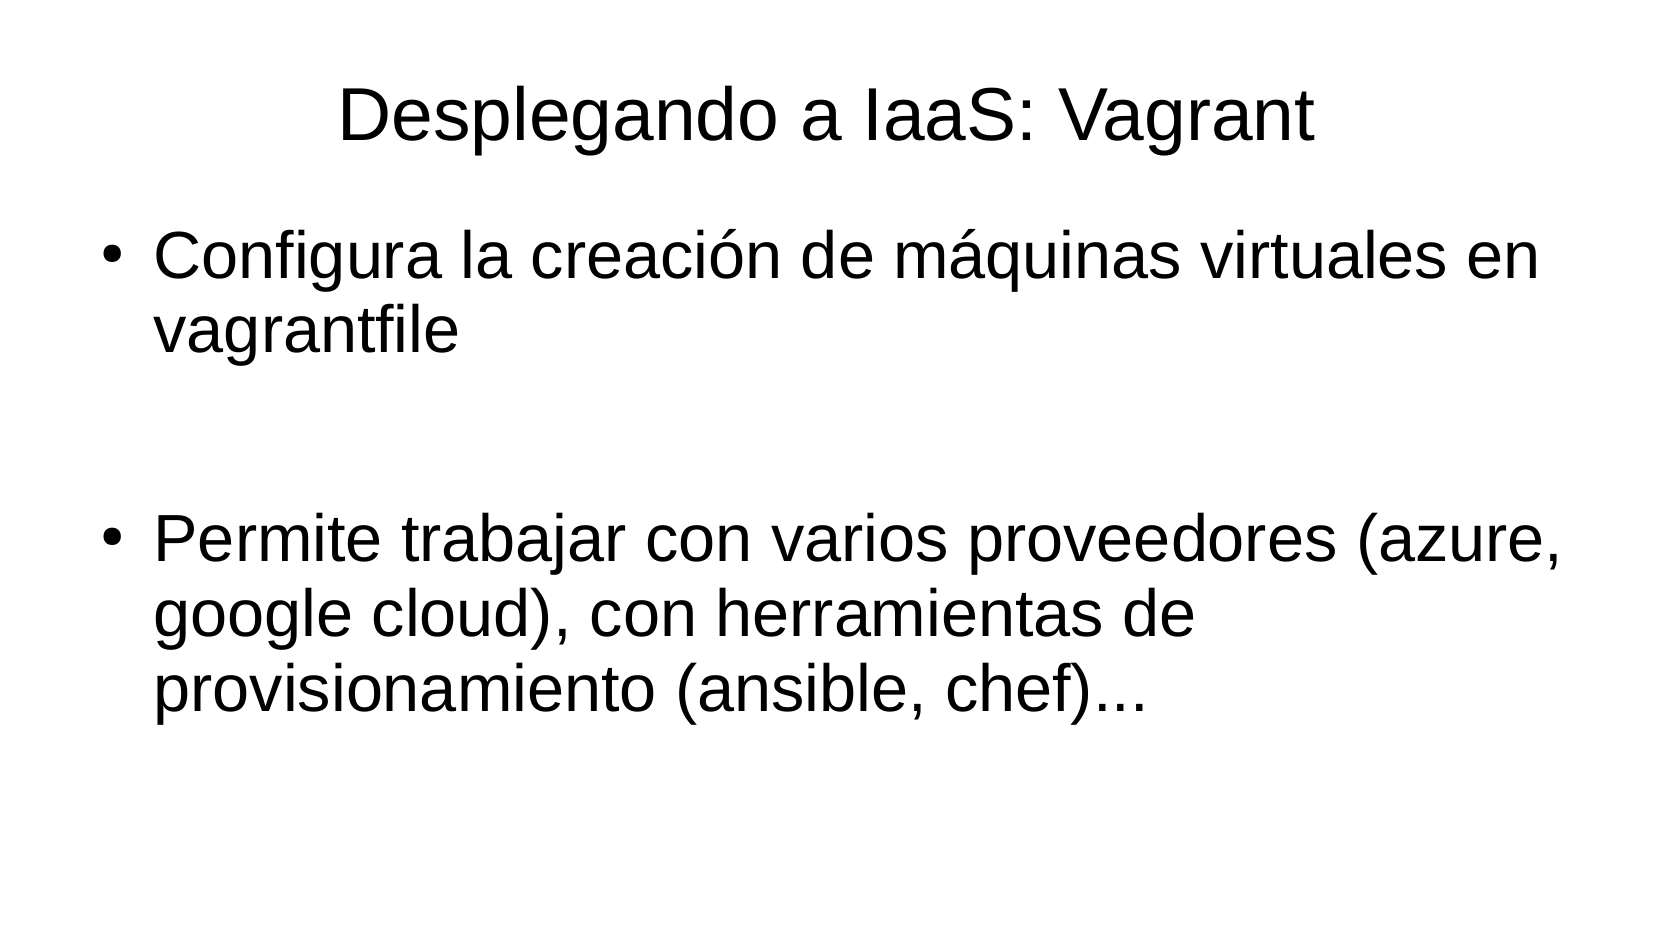

# Desplegando a IaaS: Vagrant
Configura la creación de máquinas virtuales en vagrantfile
Permite trabajar con varios proveedores (azure, google cloud), con herramientas de provisionamiento (ansible, chef)...